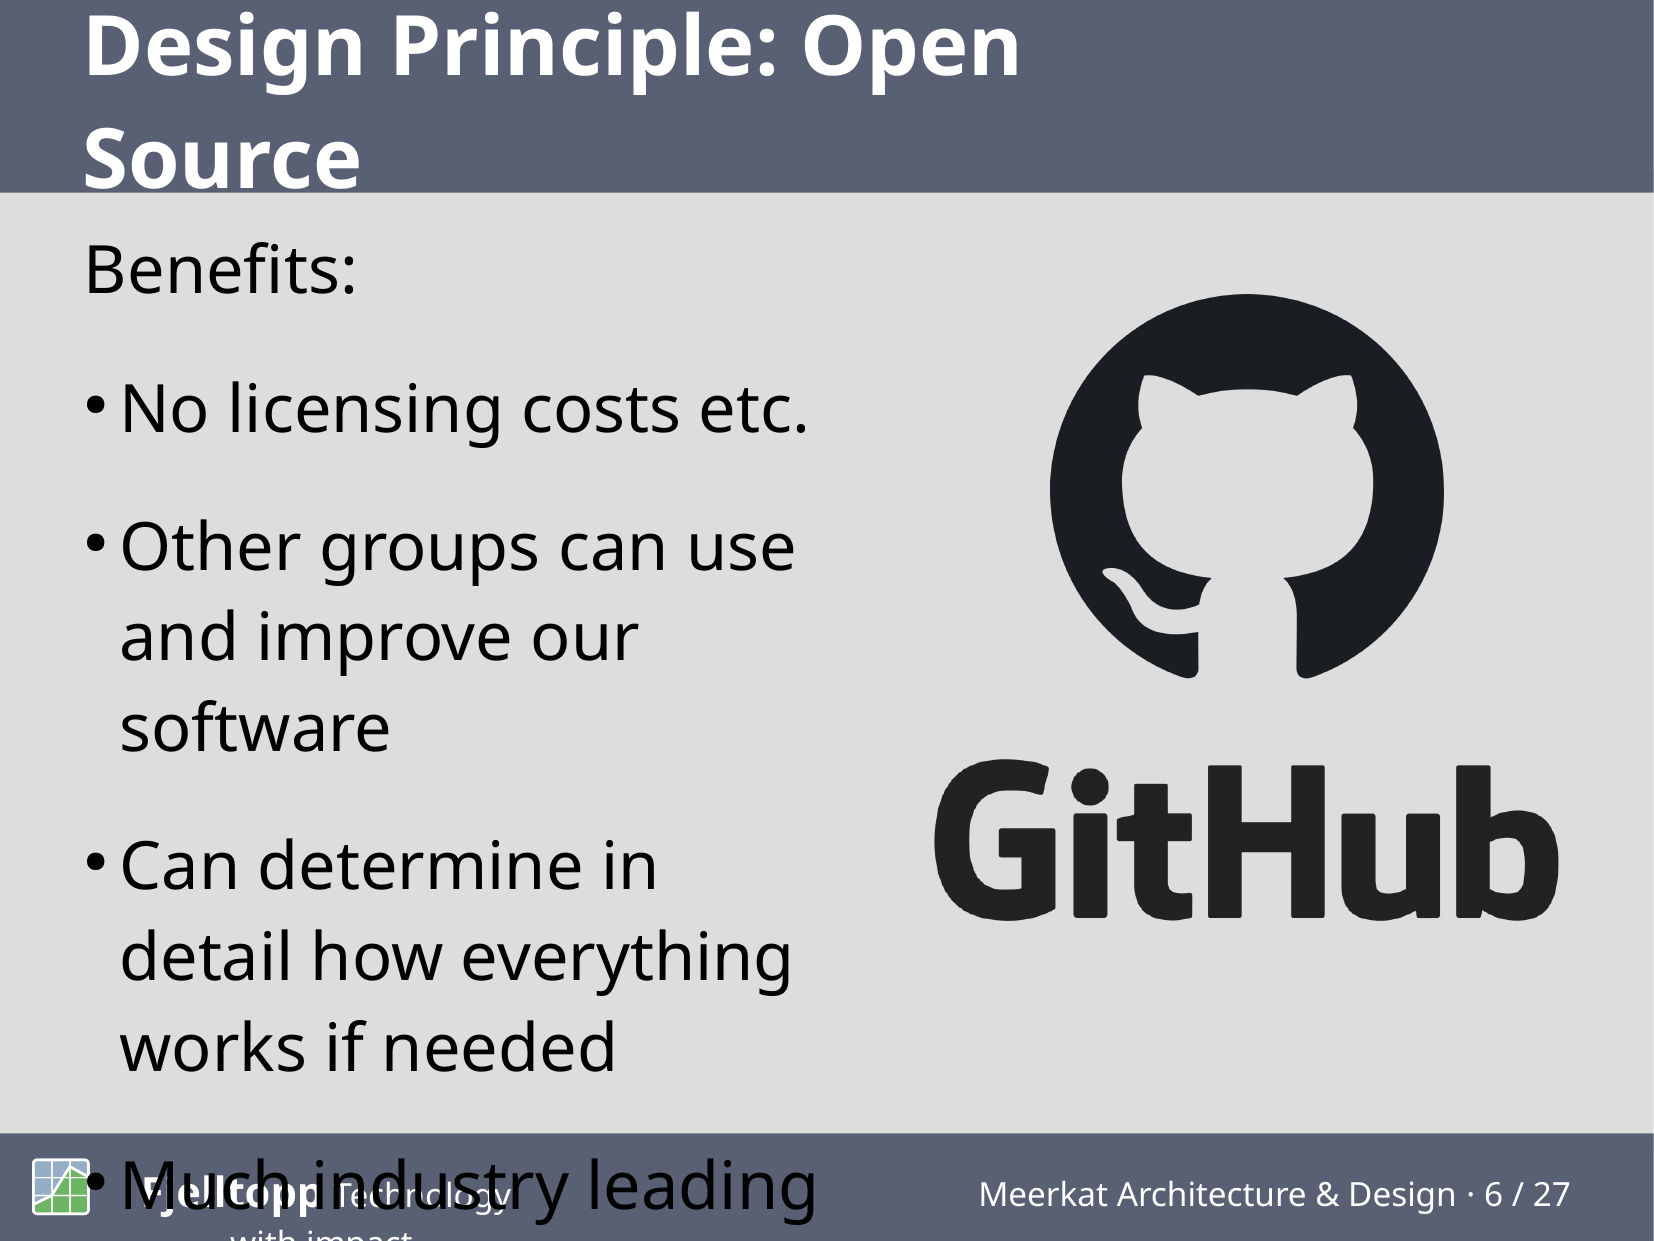

# Design Principle: Open Source
Benefits:
No licensing costs etc.
Other groups can use and improve our software
Can determine in detail how everything works if needed
Much industry leading software is open source
6